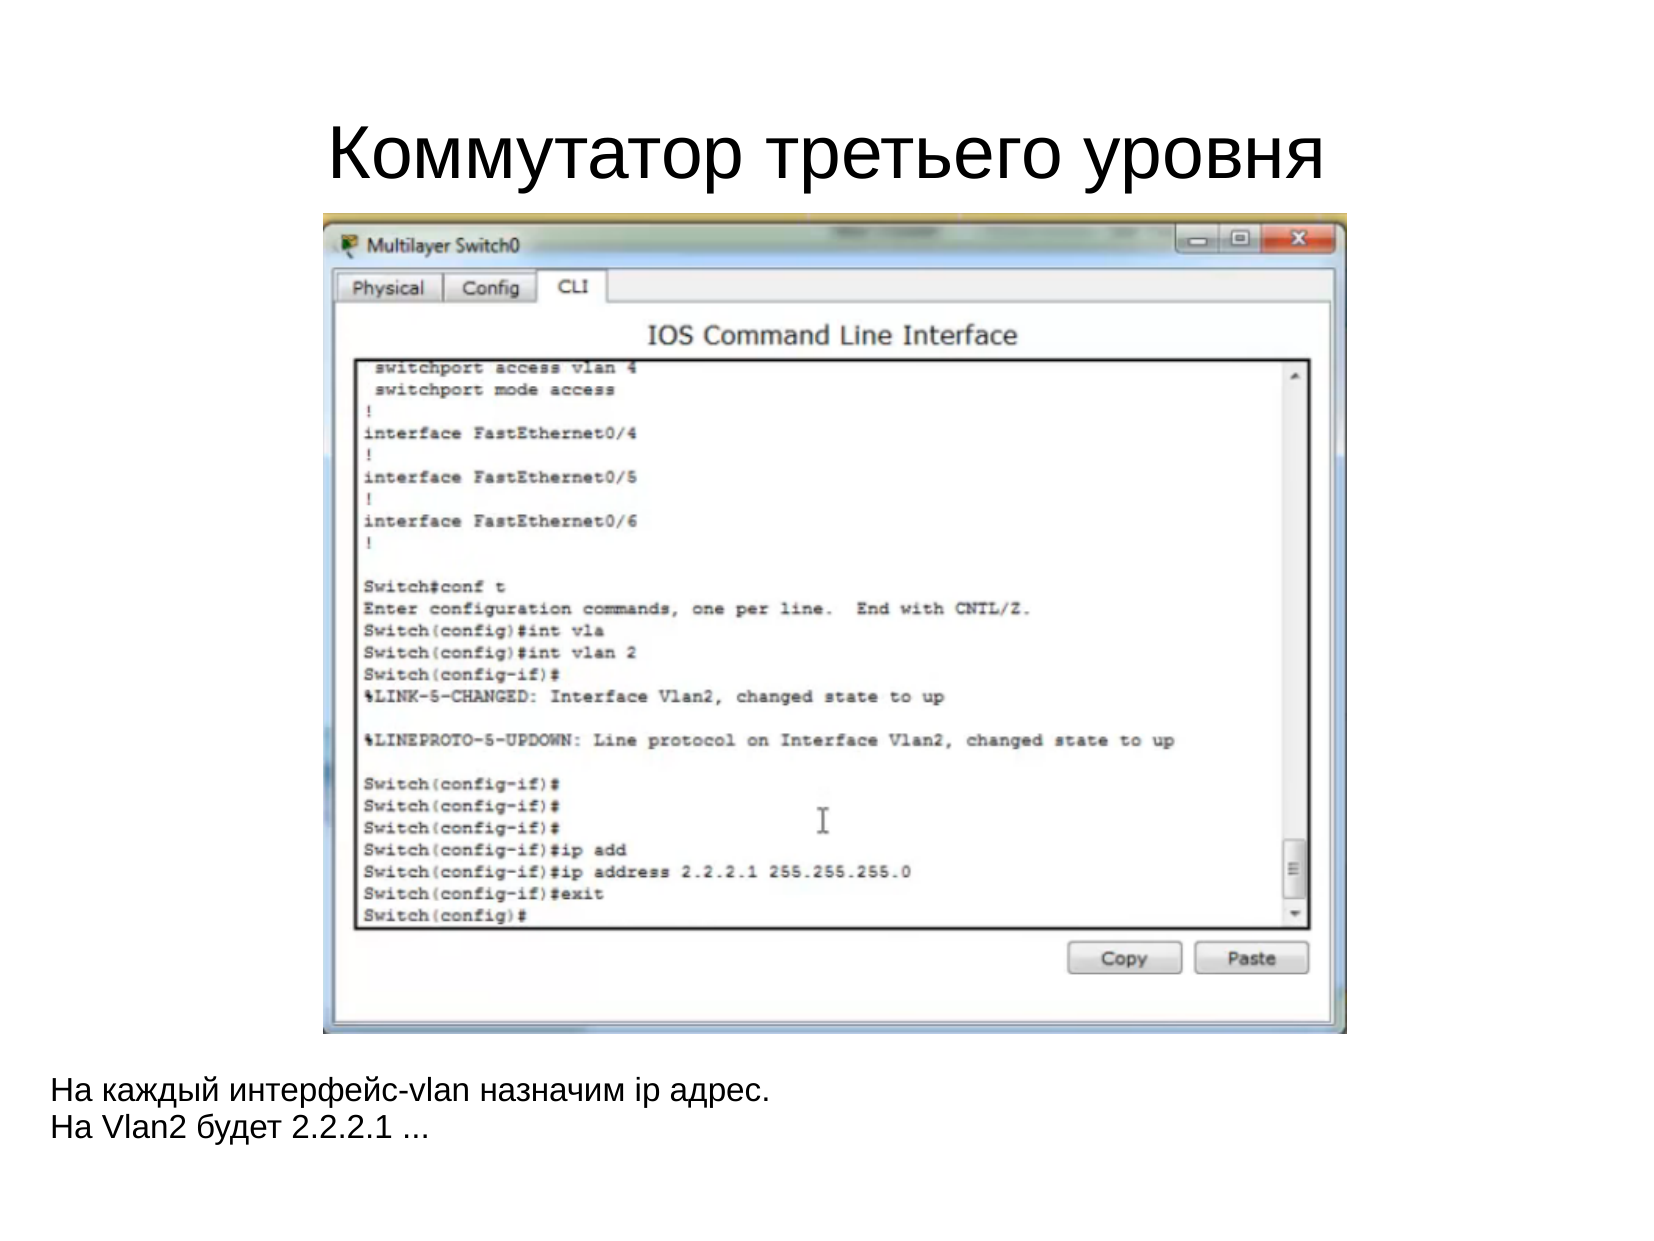

# Коммутатор третьего уровня
На каждый интерфейс-vlan назначим ip адрес.
На Vlan2 будет 2.2.2.1 ...